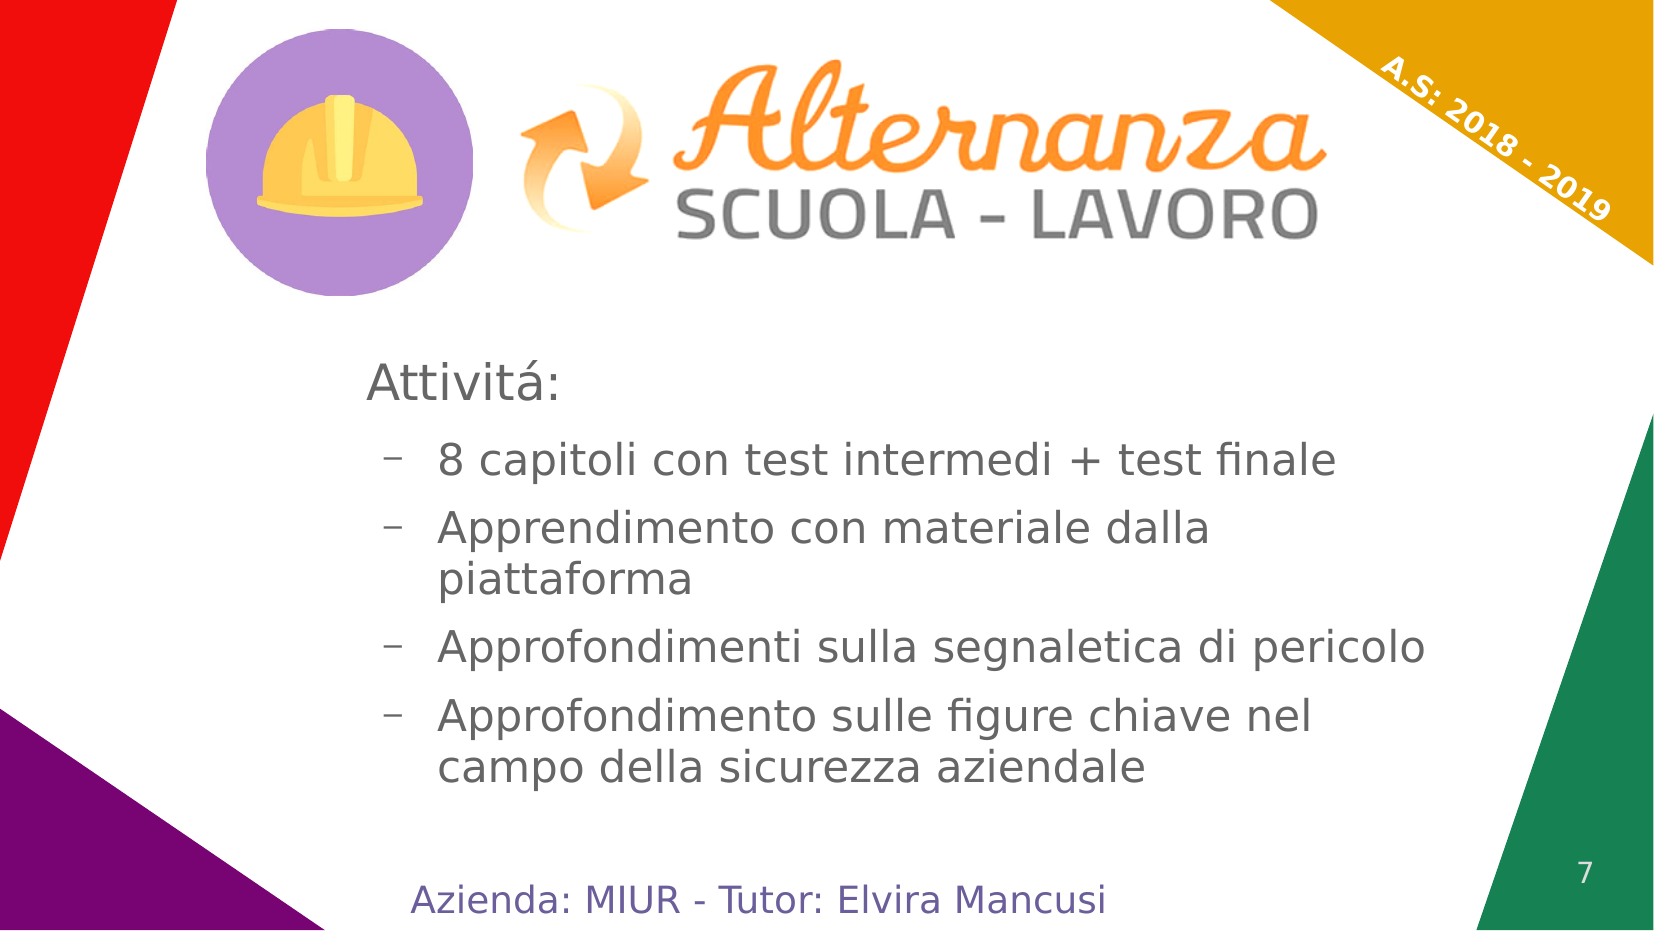

A.S: 2018 - 2019
# Attivitá:
8 capitoli con test intermedi + test finale
Apprendimento con materiale dalla piattaforma
Approfondimenti sulla segnaletica di pericolo
Approfondimento sulle figure chiave nel campo della sicurezza aziendale
7
Azienda: MIUR - Tutor: Elvira Mancusi